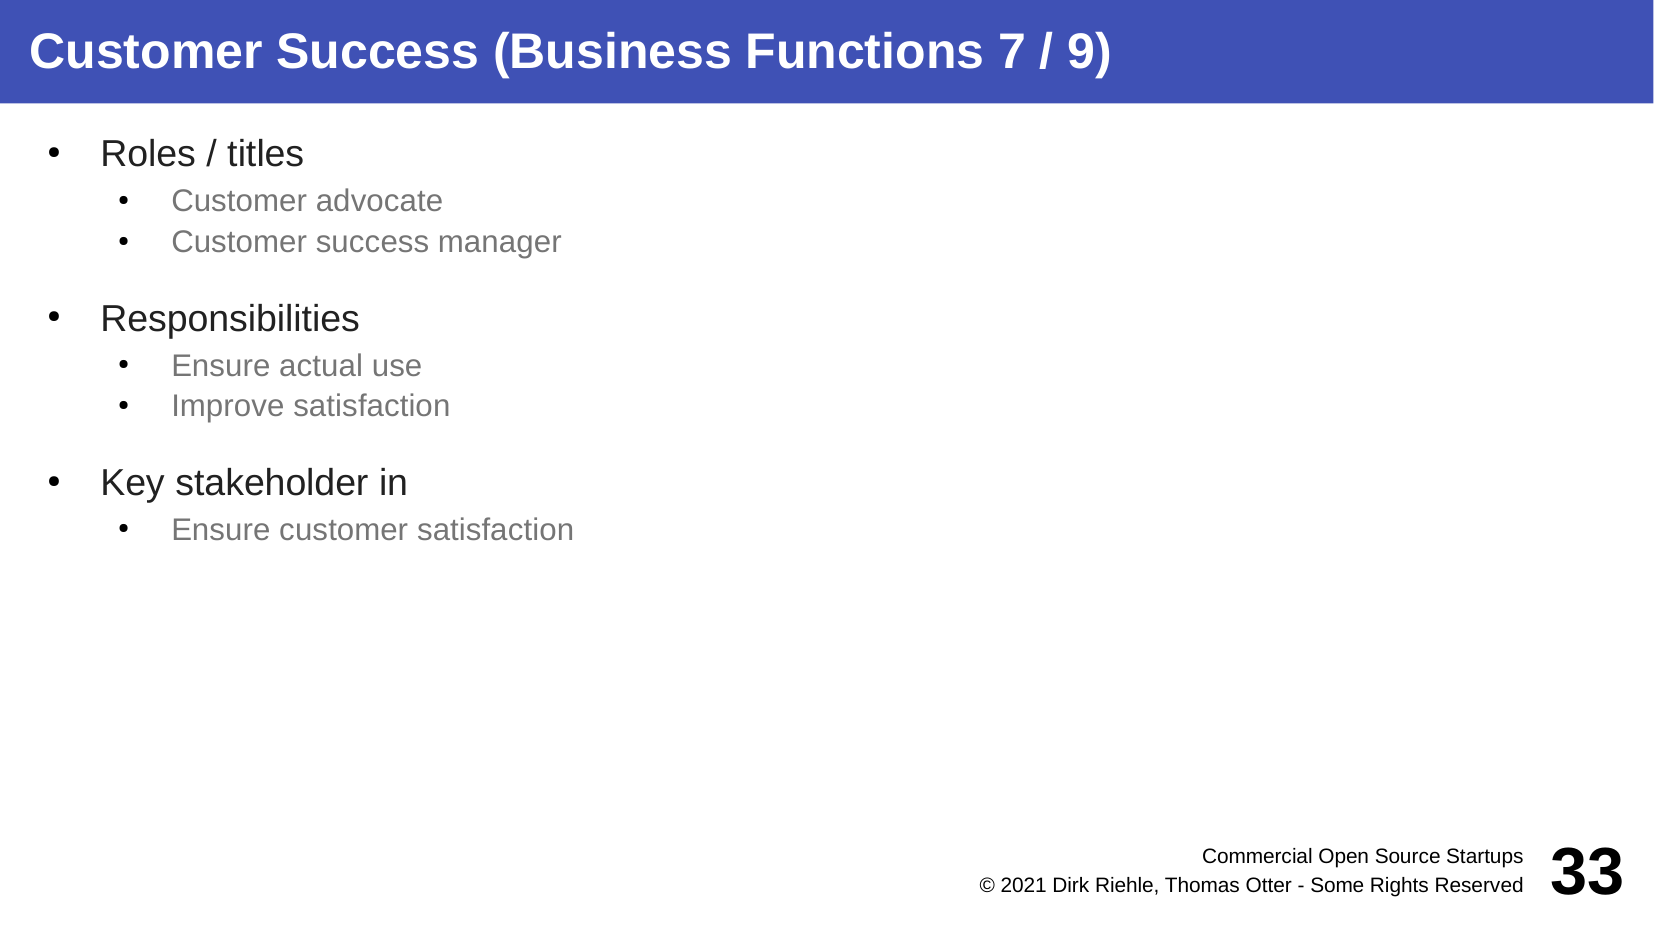

# Customer Success (Business Functions 7 / 9)
Roles / titles
Customer advocate
Customer success manager
Responsibilities
Ensure actual use
Improve satisfaction
Key stakeholder in
Ensure customer satisfaction
Commercial Open Source Startups
33
© 2021 Dirk Riehle, Thomas Otter - Some Rights Reserved